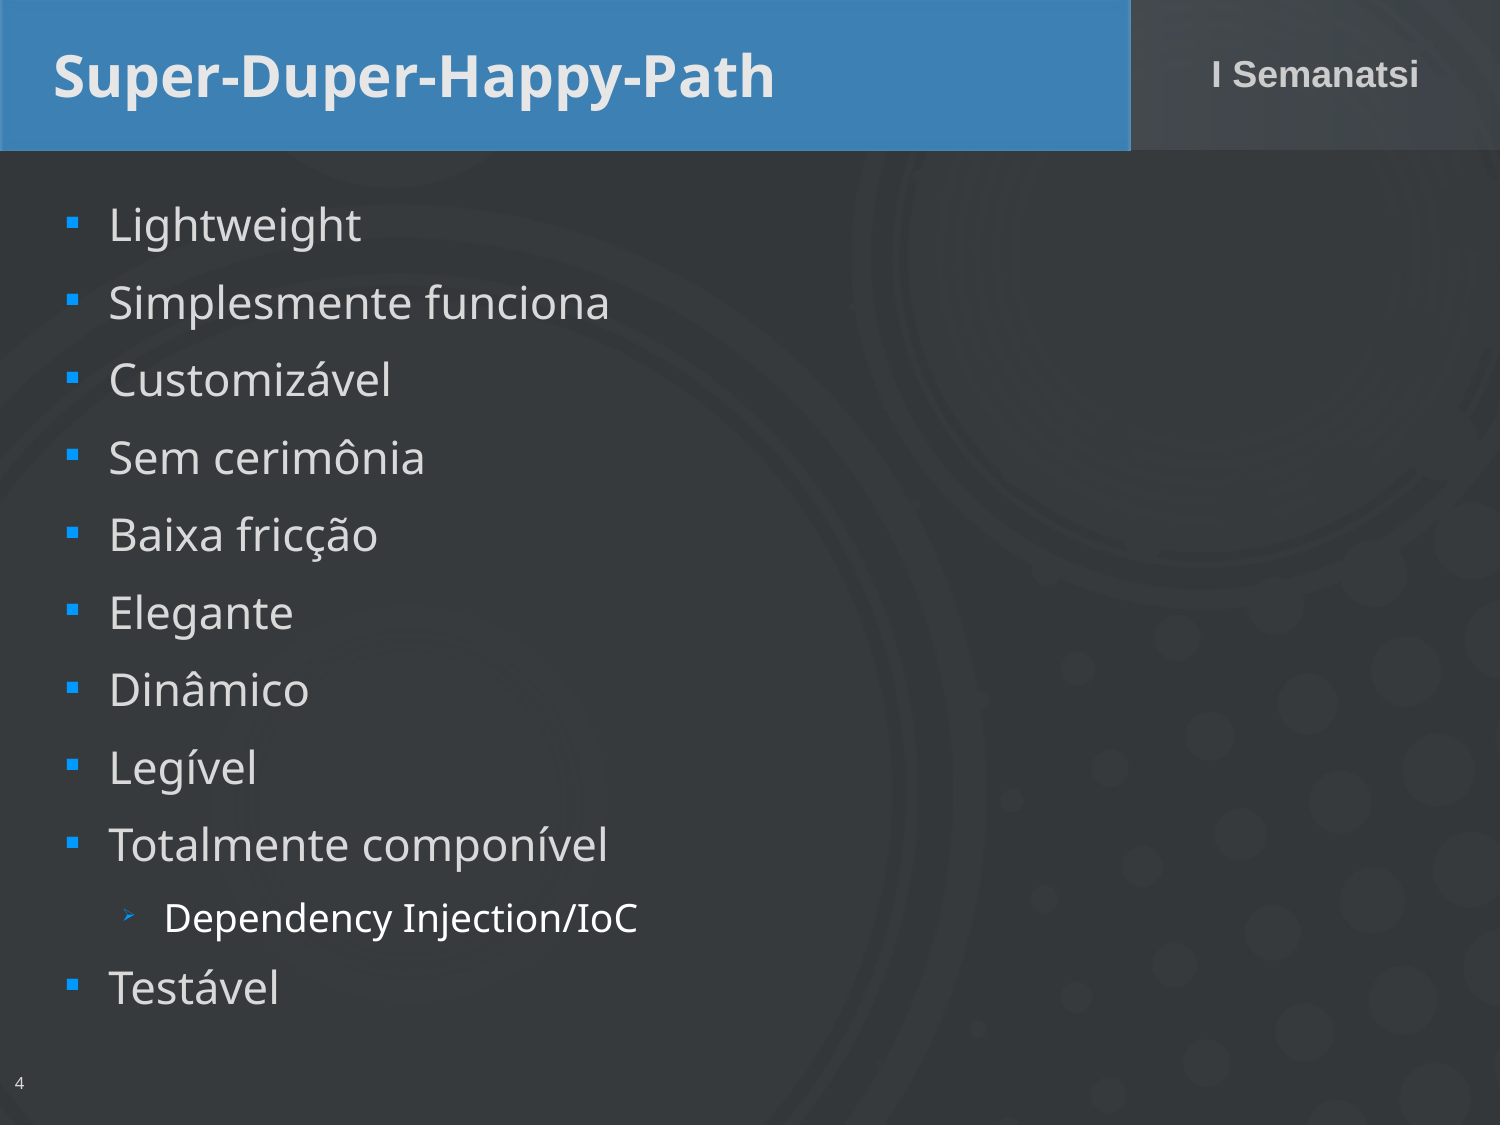

Super-Duper-Happy-Path
# Lightweight
Simplesmente funciona
Customizável
Sem cerimônia
Baixa fricção
Elegante
Dinâmico
Legível
Totalmente componível
Dependency Injection/IoC
Testável
4